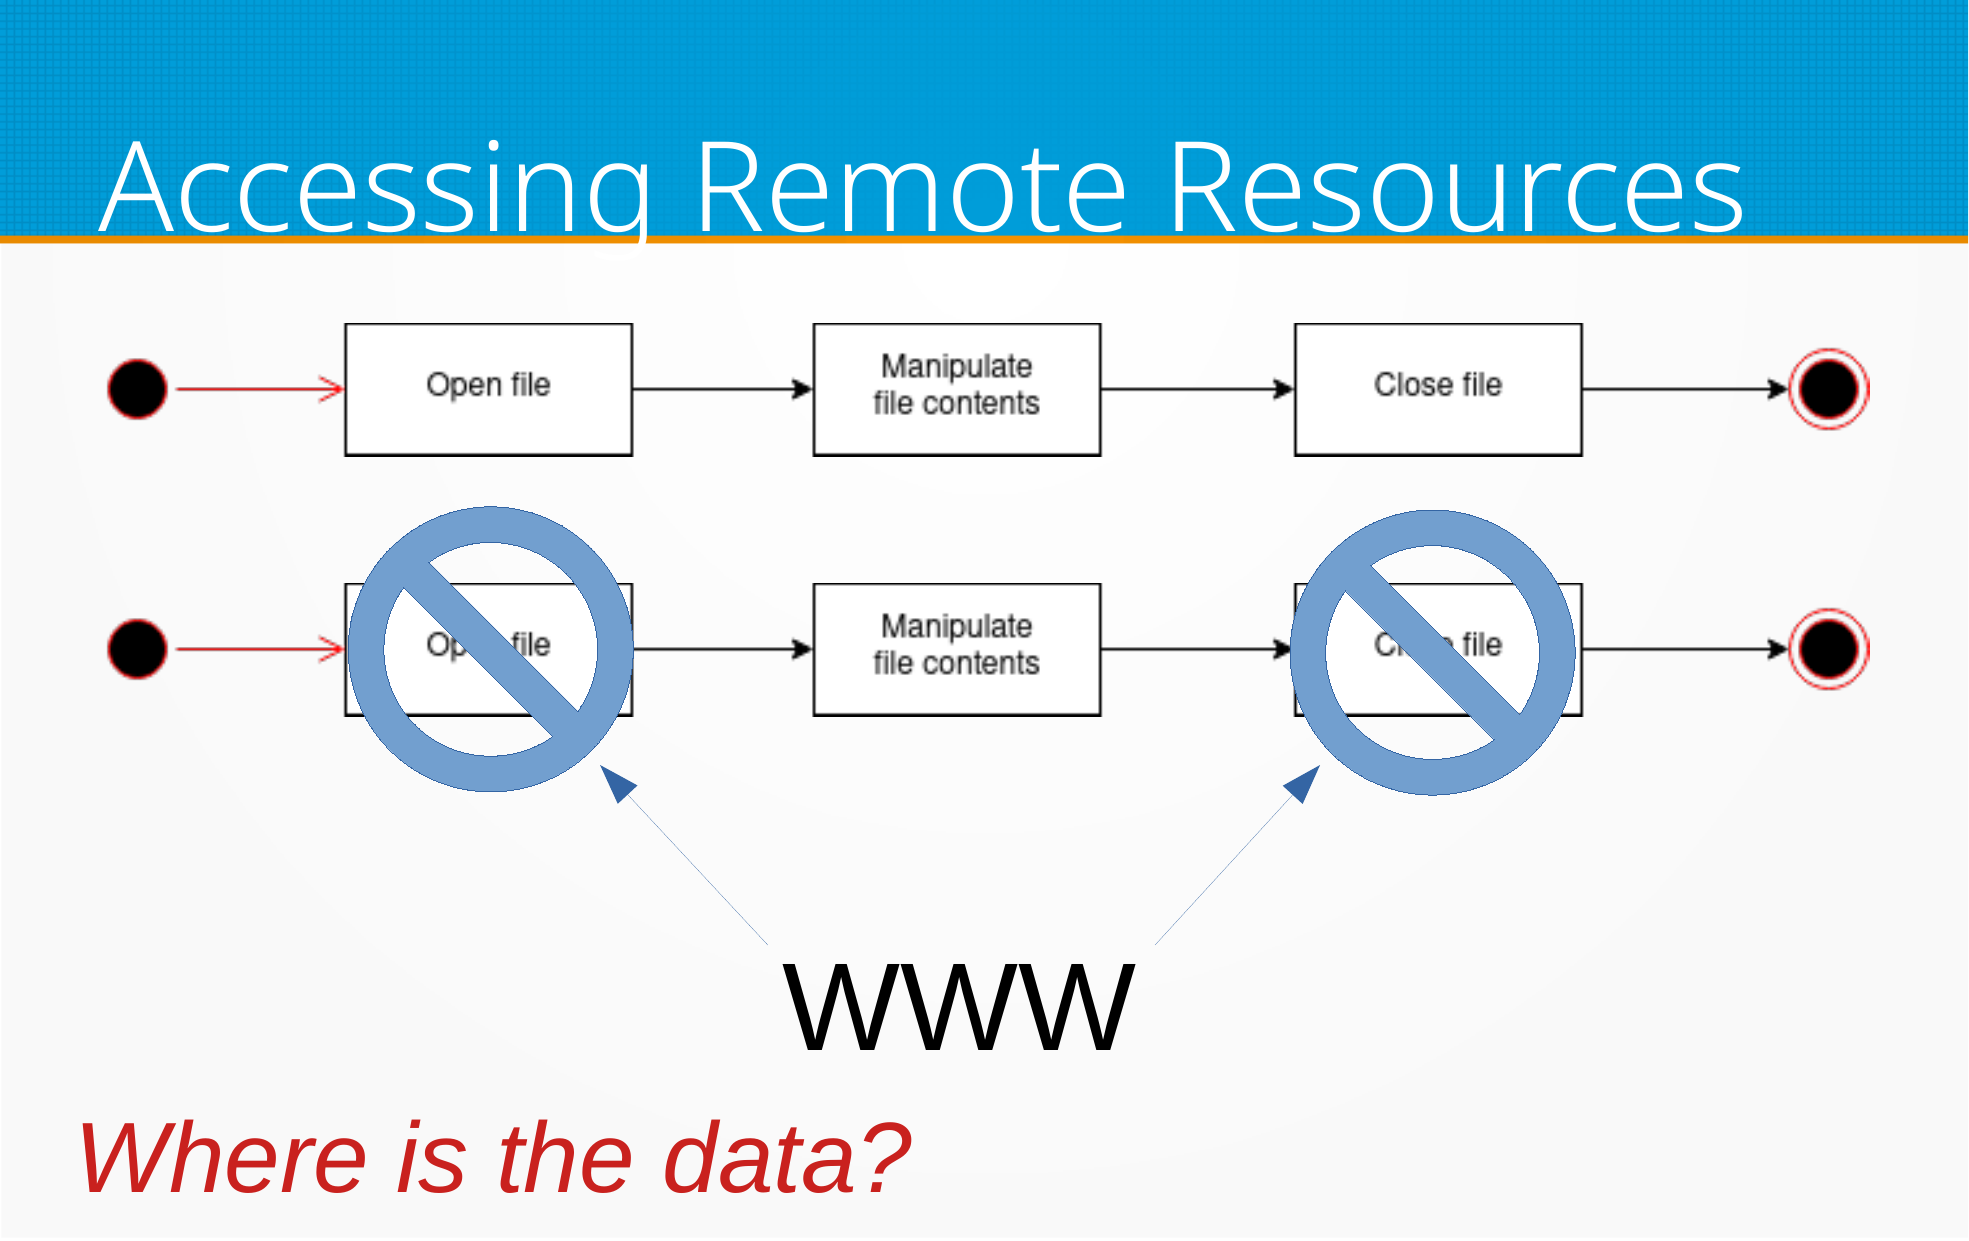

# Accessing Remote Resources
WWW
Where is the data?